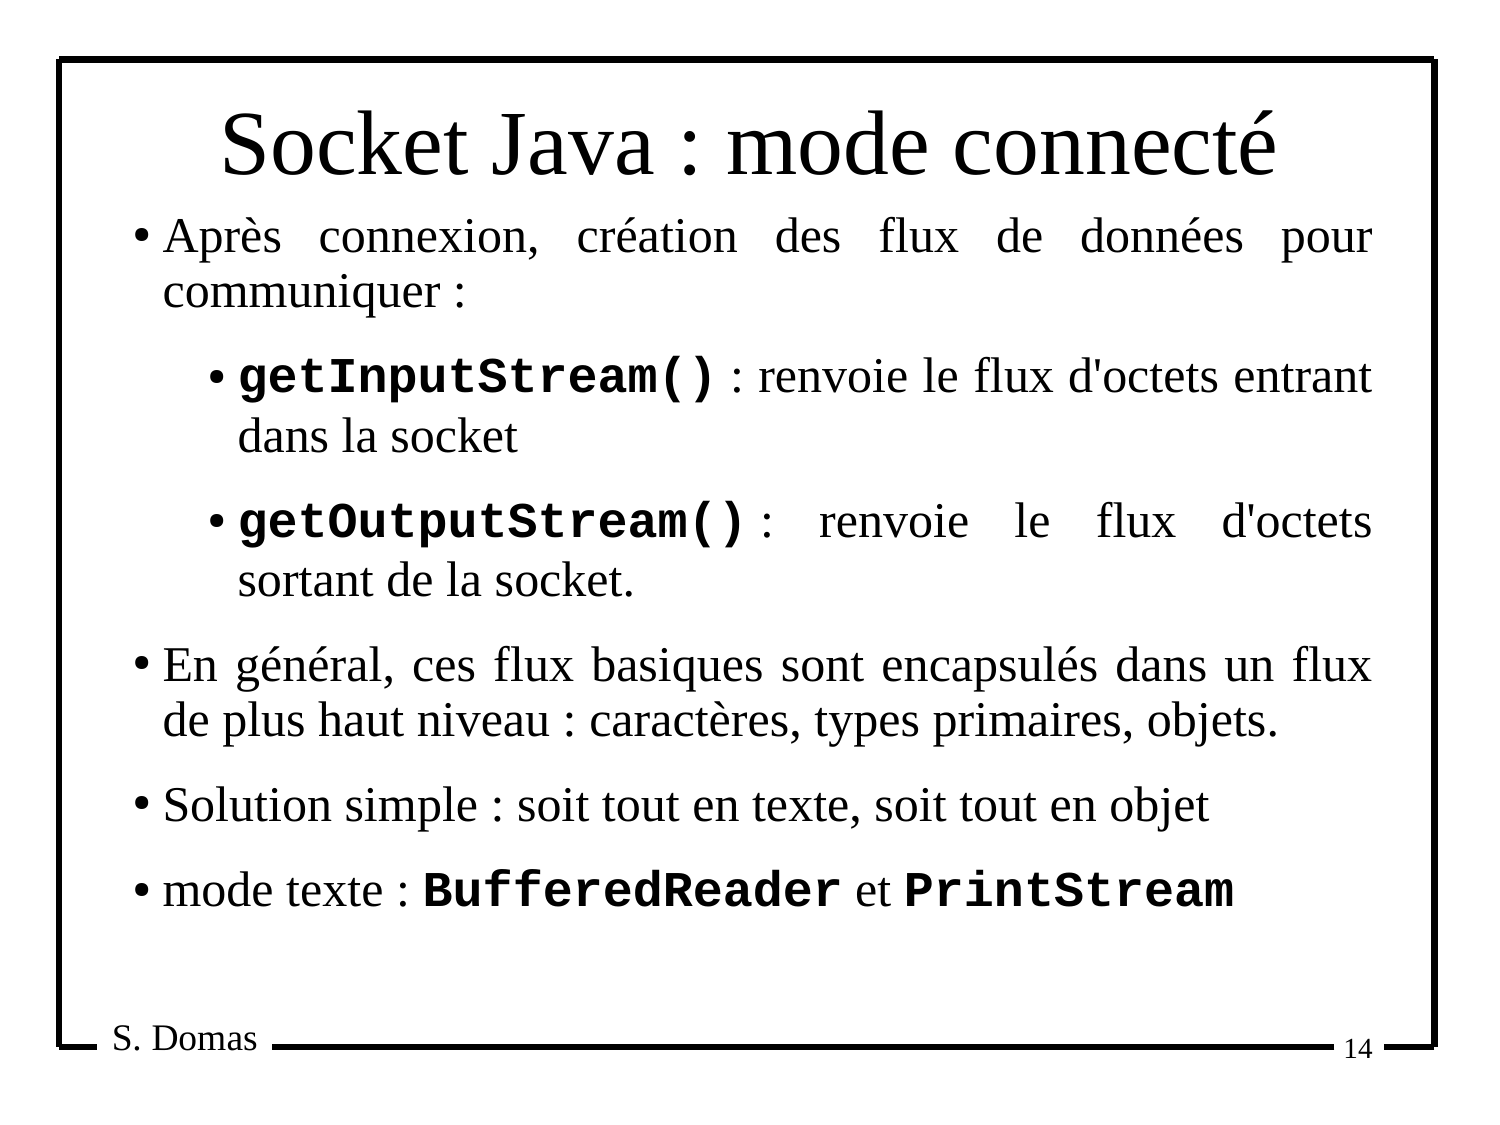

# Socket Java : mode connecté
S. Domas
Après connexion, création des flux de données pour communiquer :
getInputStream() : renvoie le flux d'octets entrant dans la socket
getOutputStream() : renvoie le flux d'octets sortant de la socket.
En général, ces flux basiques sont encapsulés dans un flux de plus haut niveau : caractères, types primaires, objets.
Solution simple : soit tout en texte, soit tout en objet
mode texte : BufferedReader et PrintStream
14